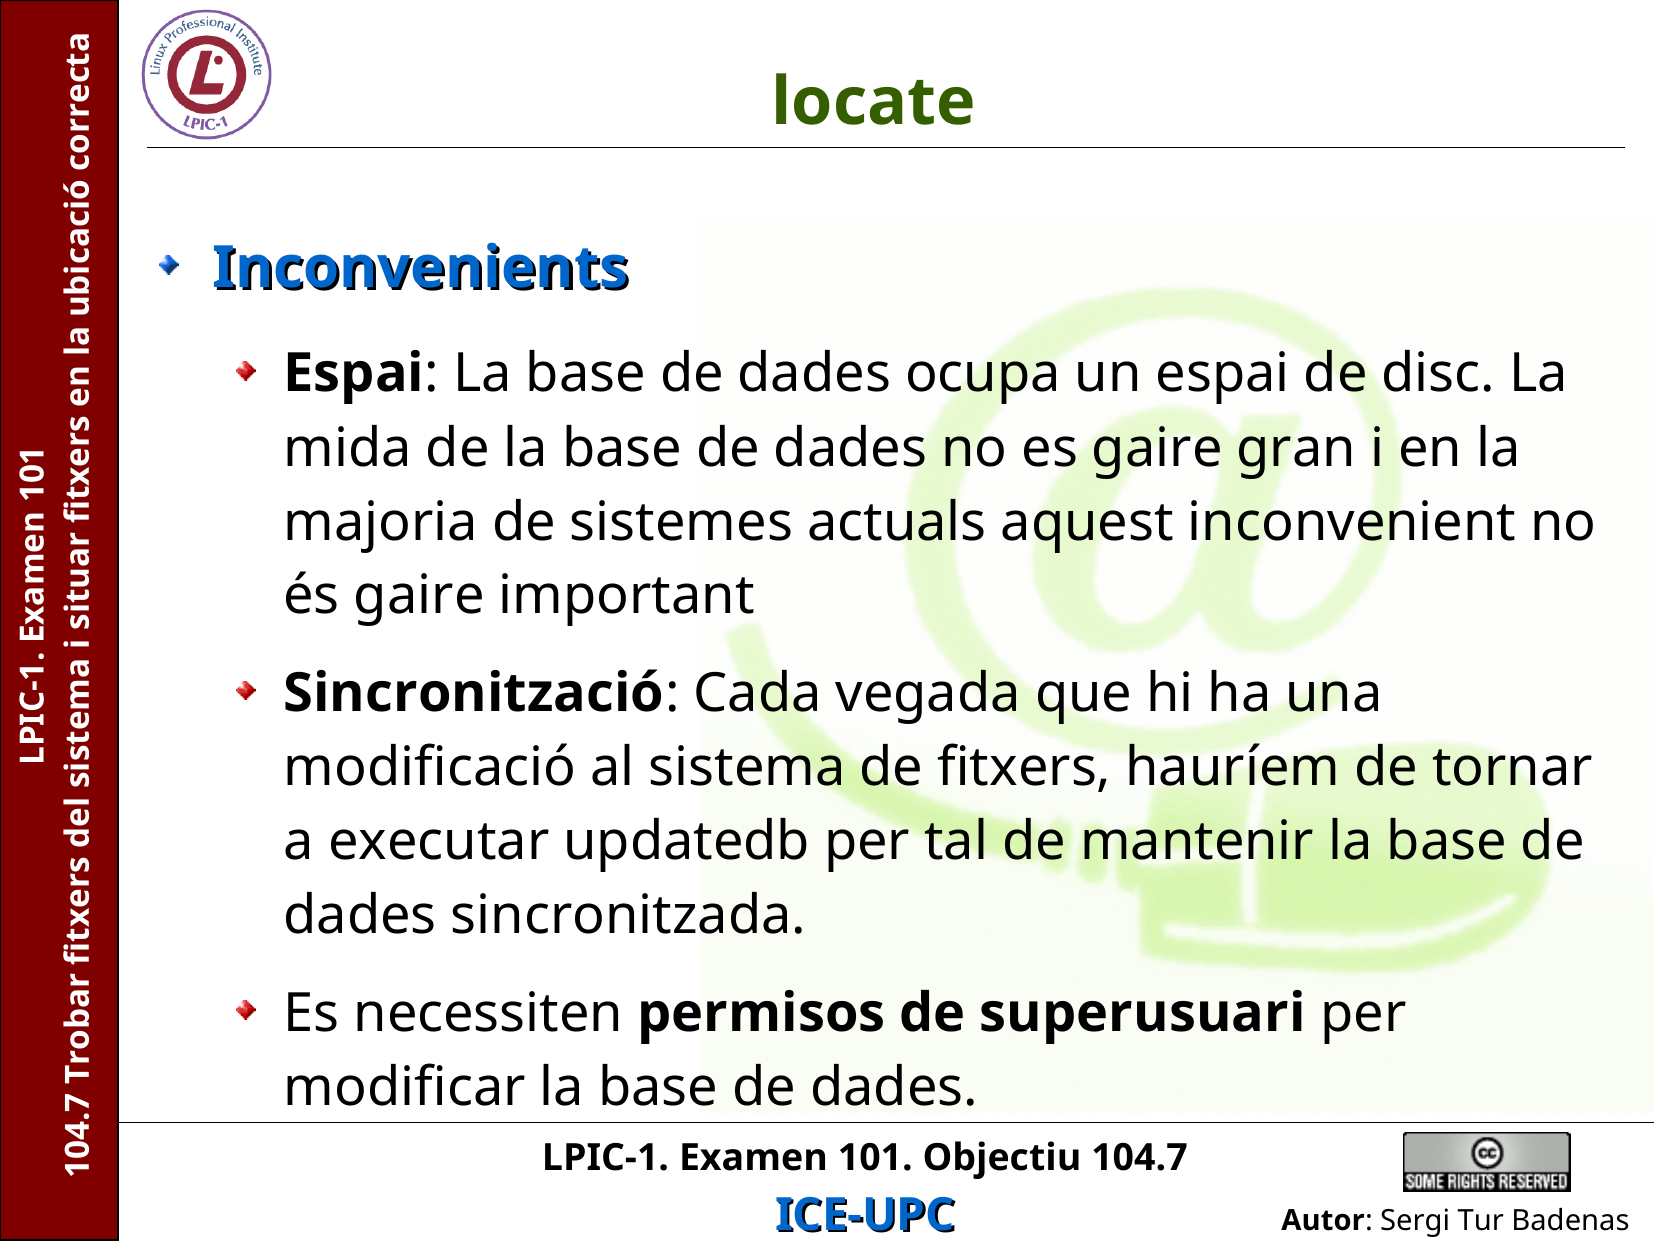

# locate
Inconvenients
Espai: La base de dades ocupa un espai de disc. La mida de la base de dades no es gaire gran i en la majoria de sistemes actuals aquest inconvenient no és gaire important
Sincronització: Cada vegada que hi ha una modificació al sistema de fitxers, hauríem de tornar a executar updatedb per tal de mantenir la base de dades sincronitzada.
Es necessiten permisos de superusuari per modificar la base de dades.